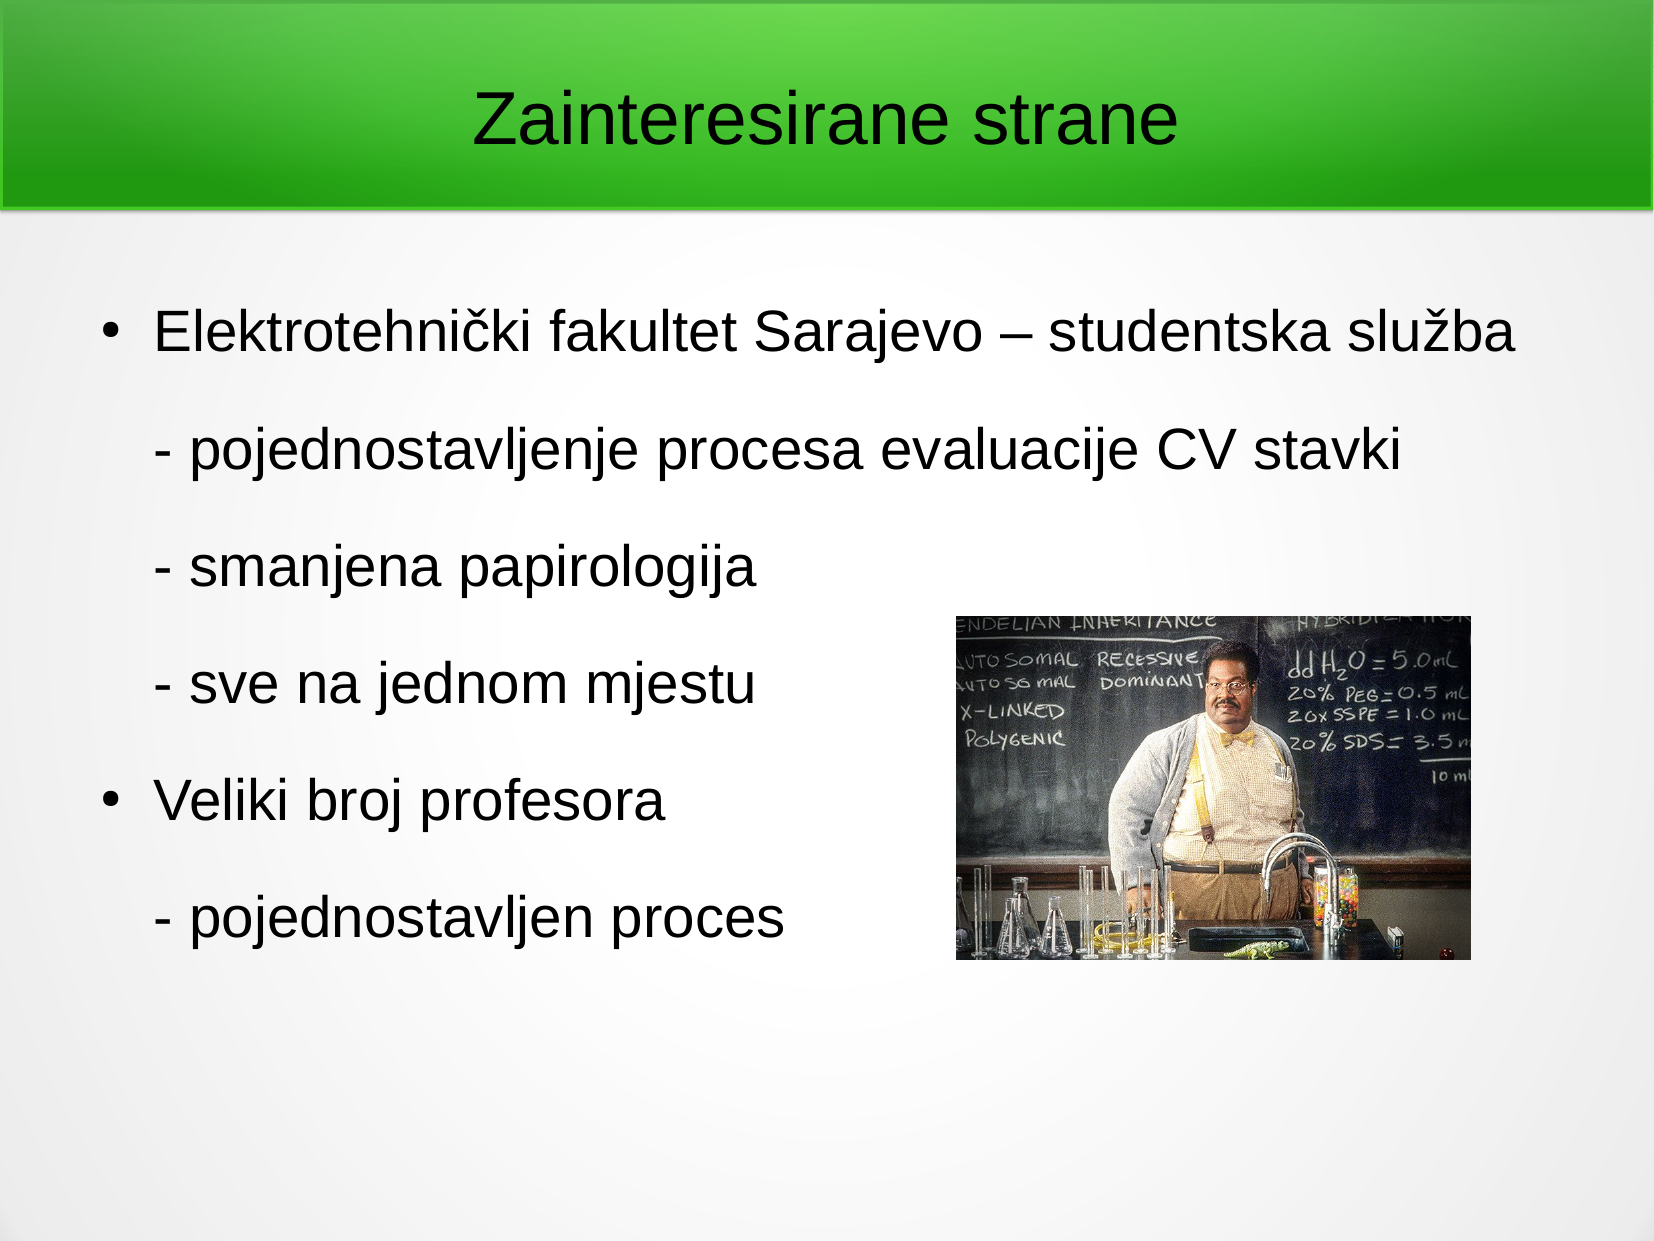

# Zainteresirane strane
Elektrotehnički fakultet Sarajevo – studentska služba
- pojednostavljenje procesa evaluacije CV stavki
- smanjena papirologija
- sve na jednom mjestu
Veliki broj profesora
- pojednostavljen proces